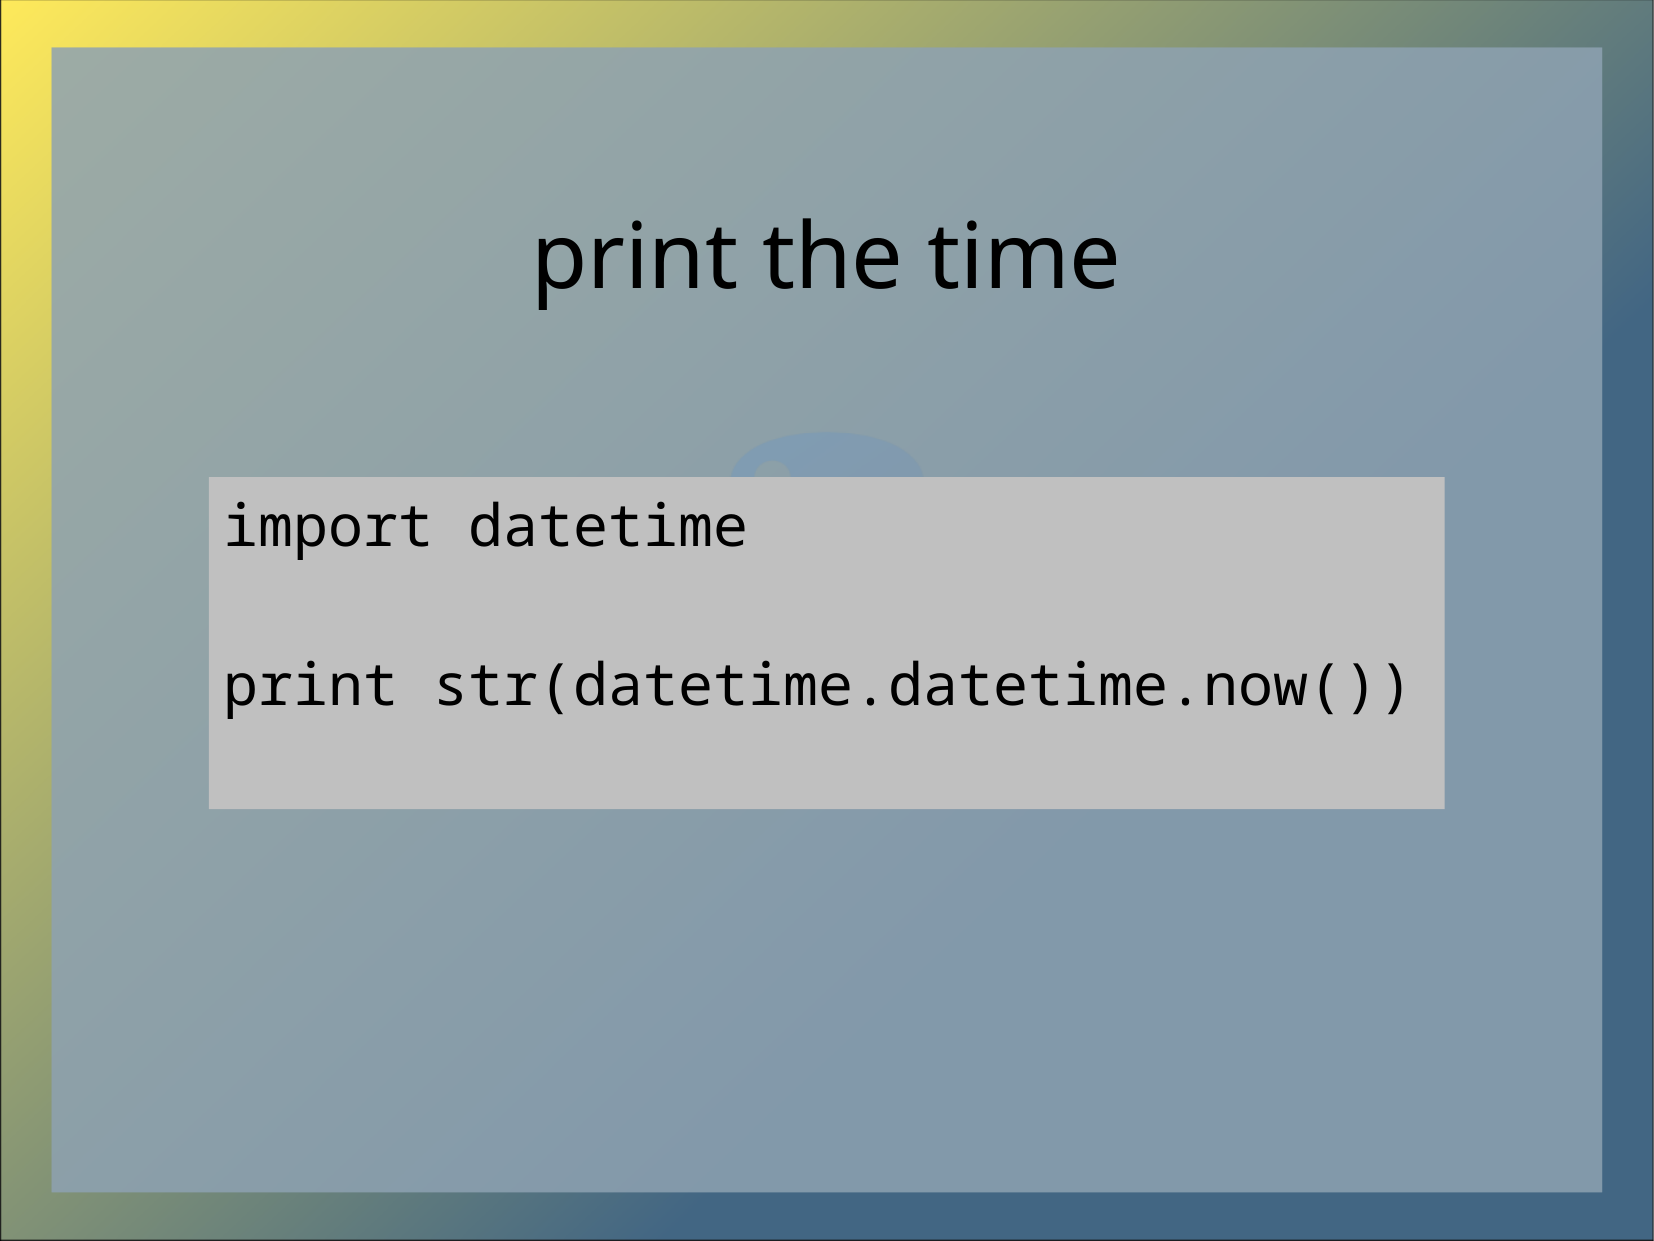

# print the time
import datetime
print str(datetime.datetime.now())